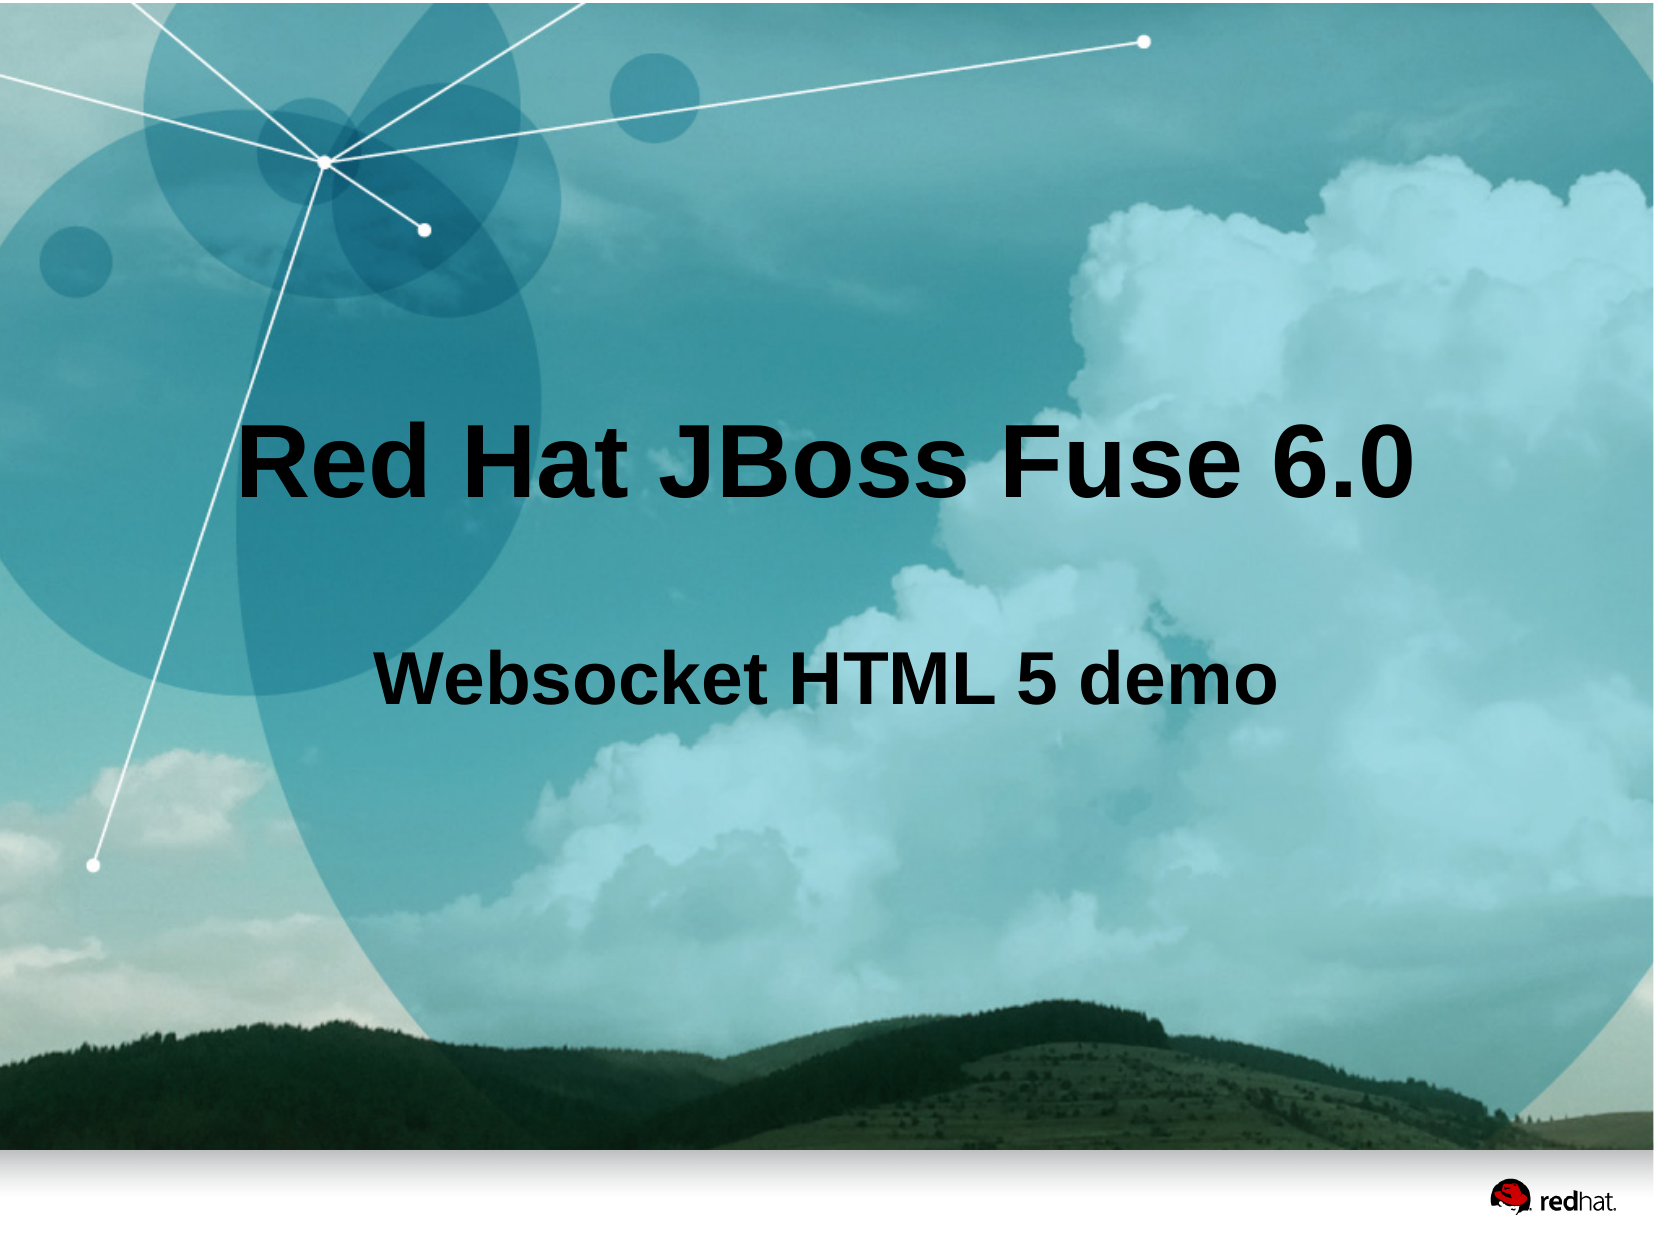

# Red Hat JBoss Fuse 6.0 Websocket HTML 5 demo